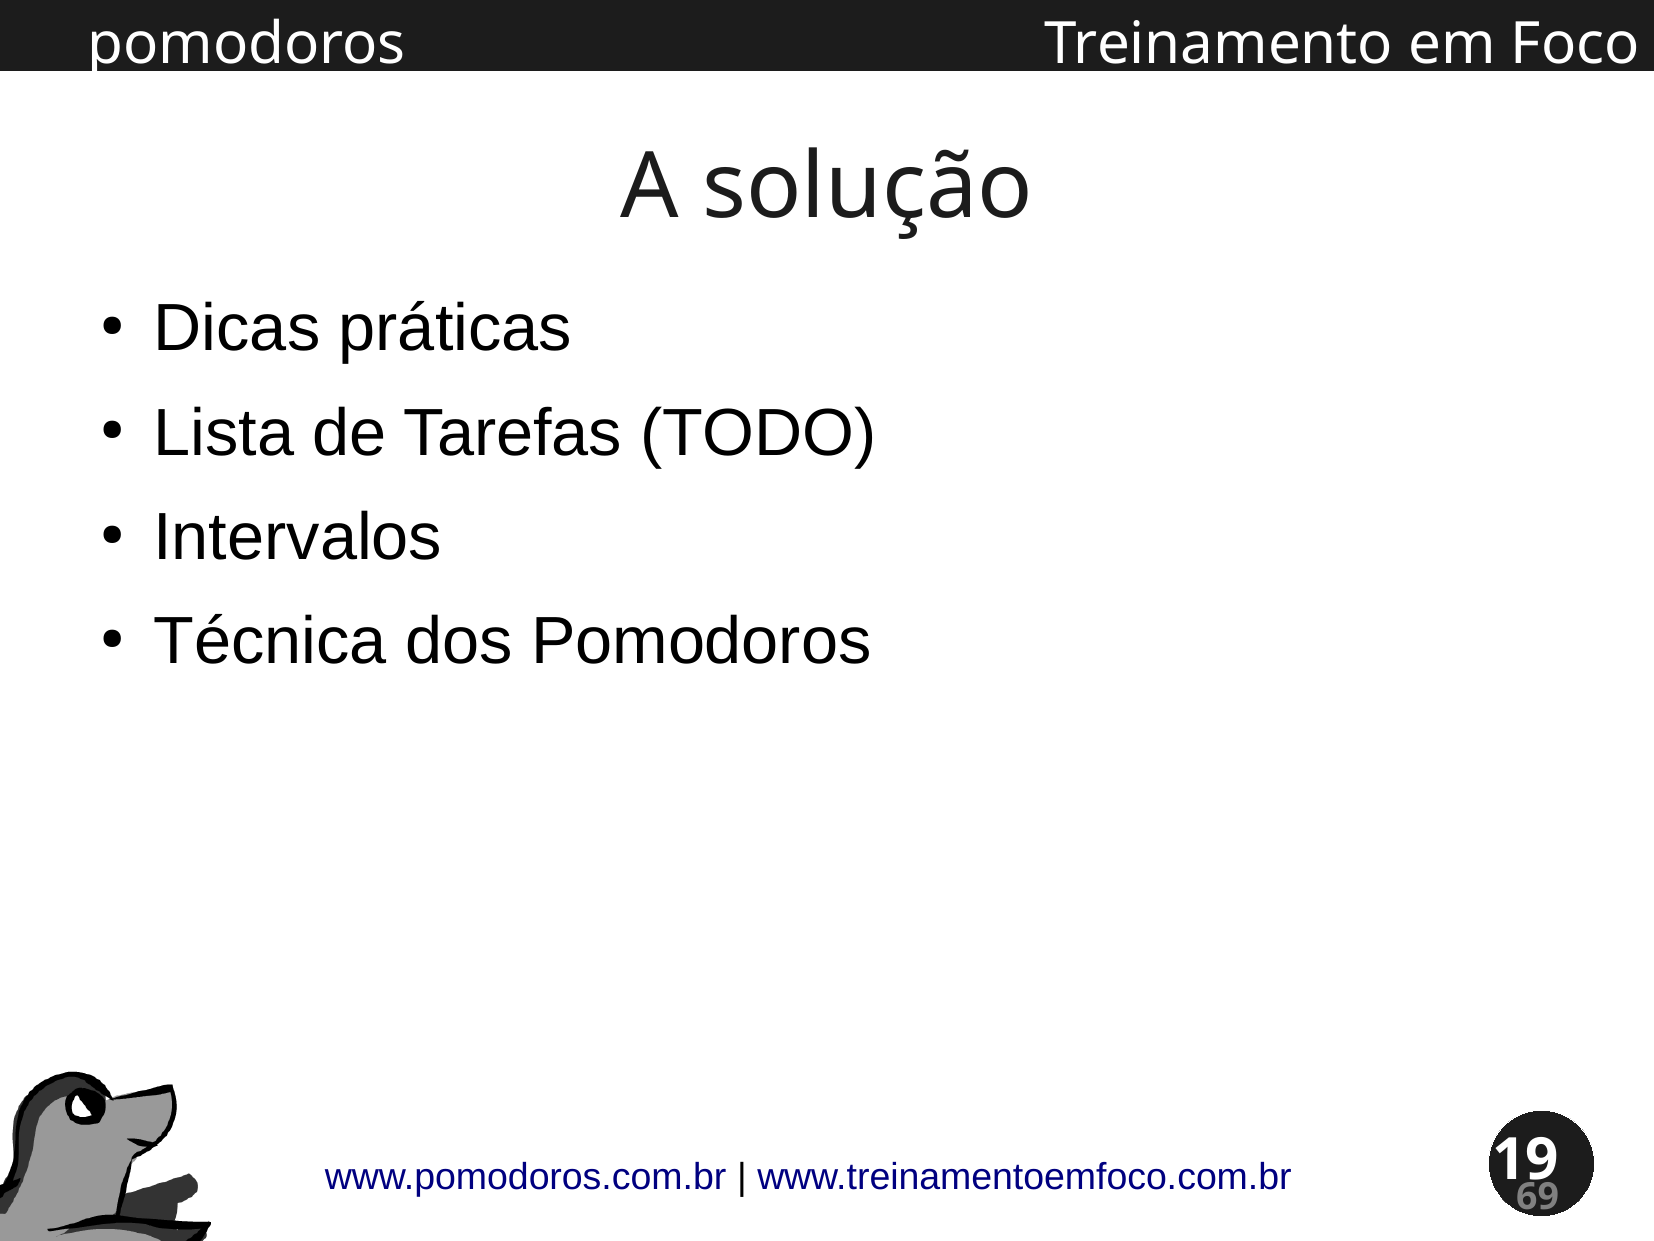

# A solução
Dicas práticas
Lista de Tarefas (TODO)
Intervalos
Técnica dos Pomodoros